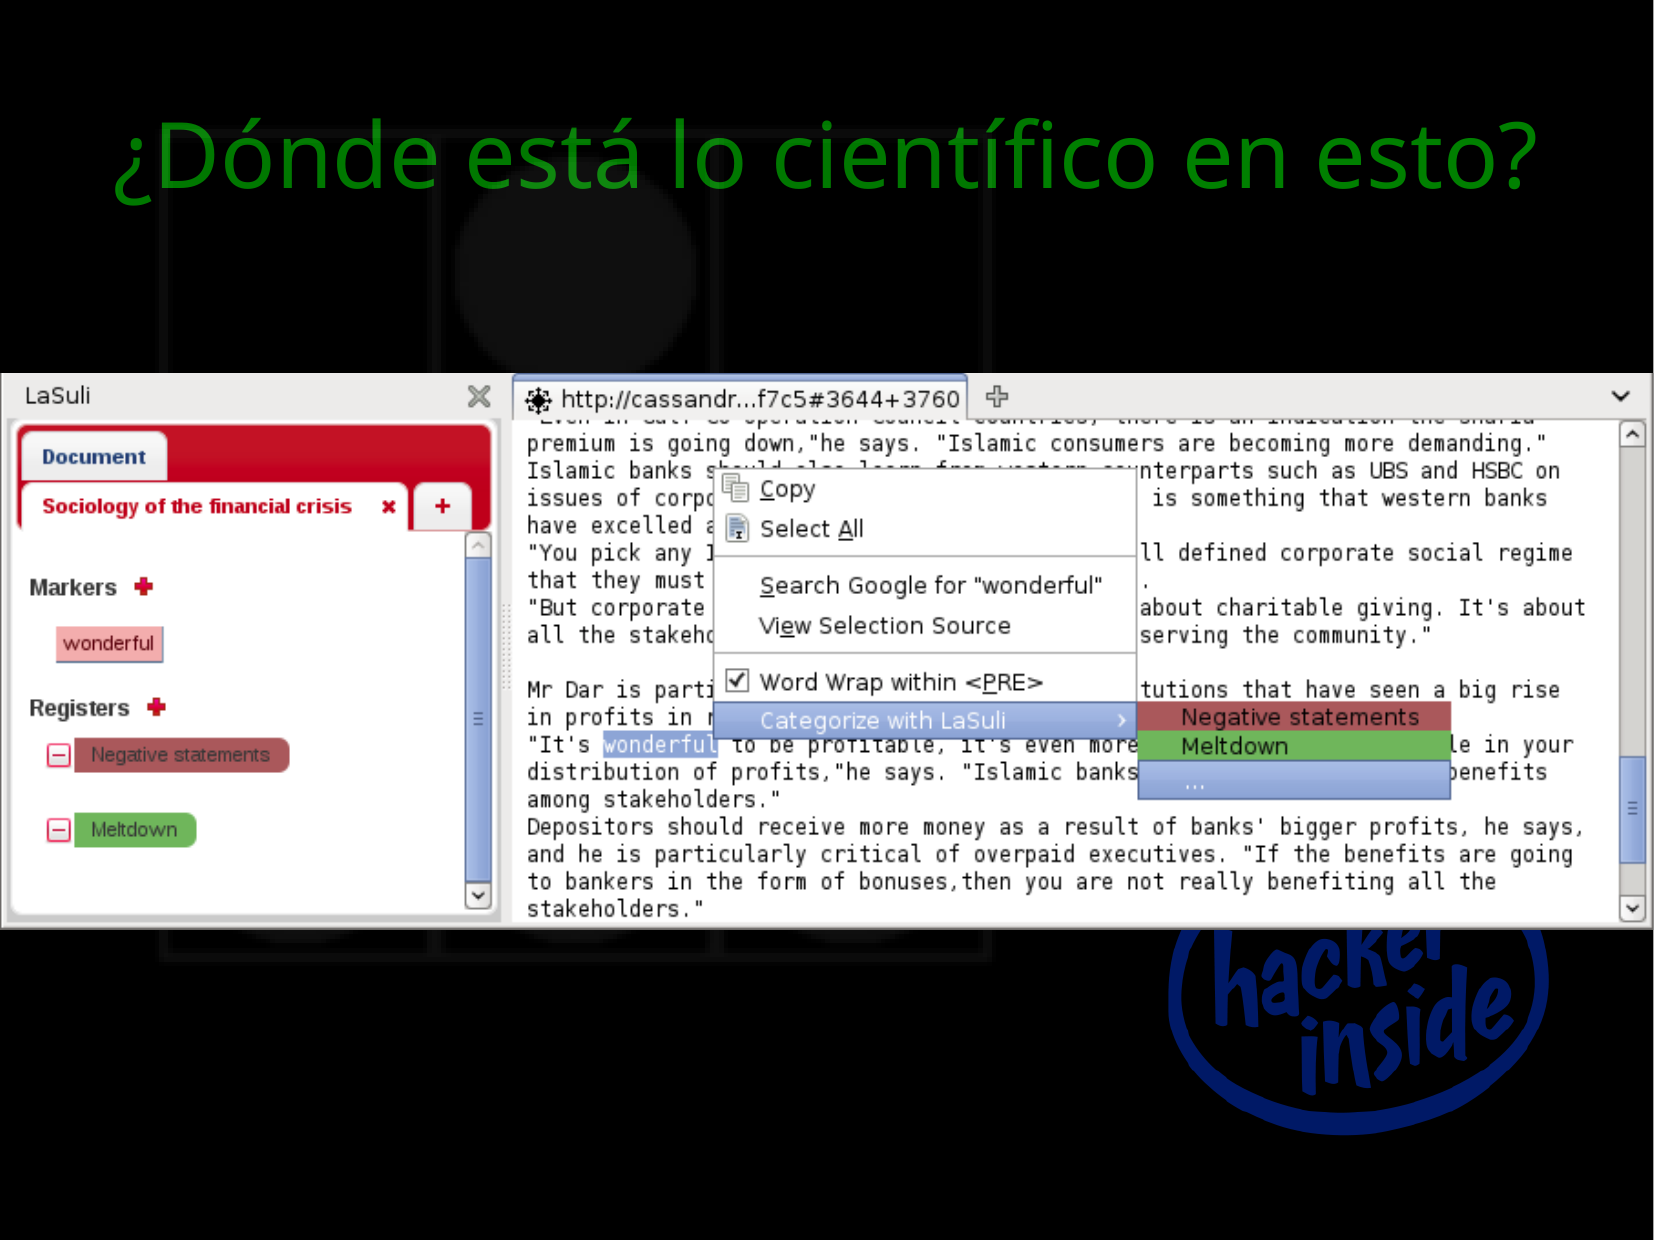

# ¿Dónde está lo científico en esto?